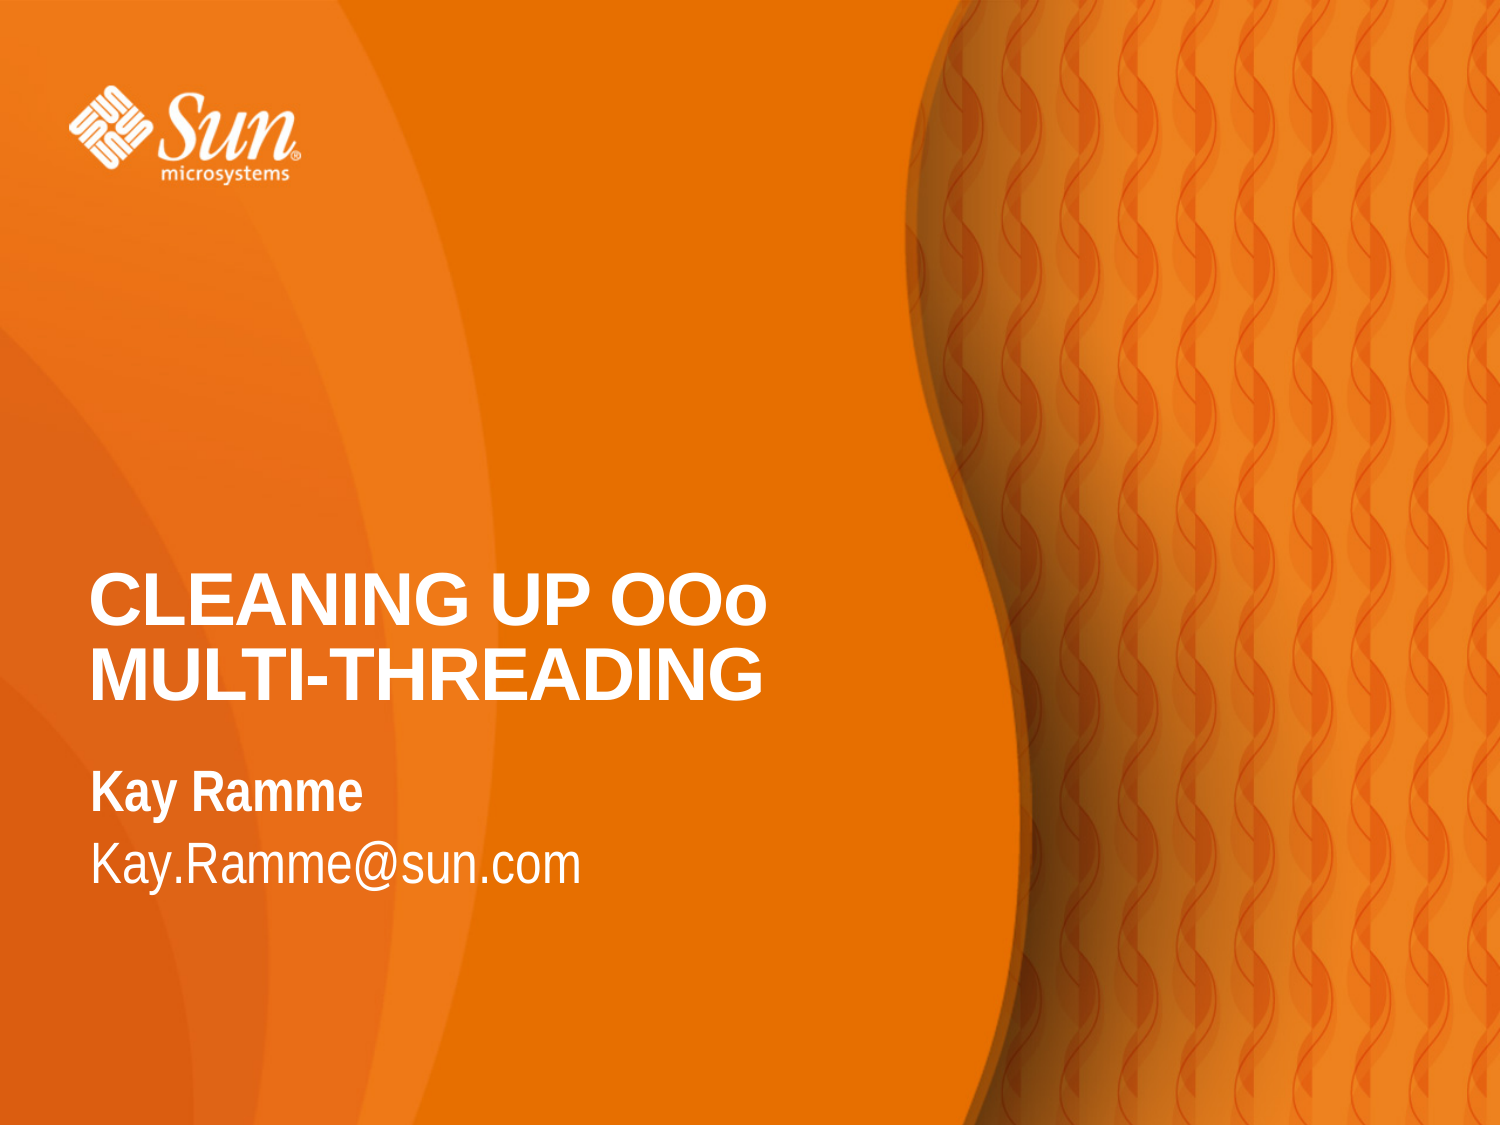

# CLEANING UP OOo MULTI-THREADING
Kay Ramme
Kay.Ramme@sun.com